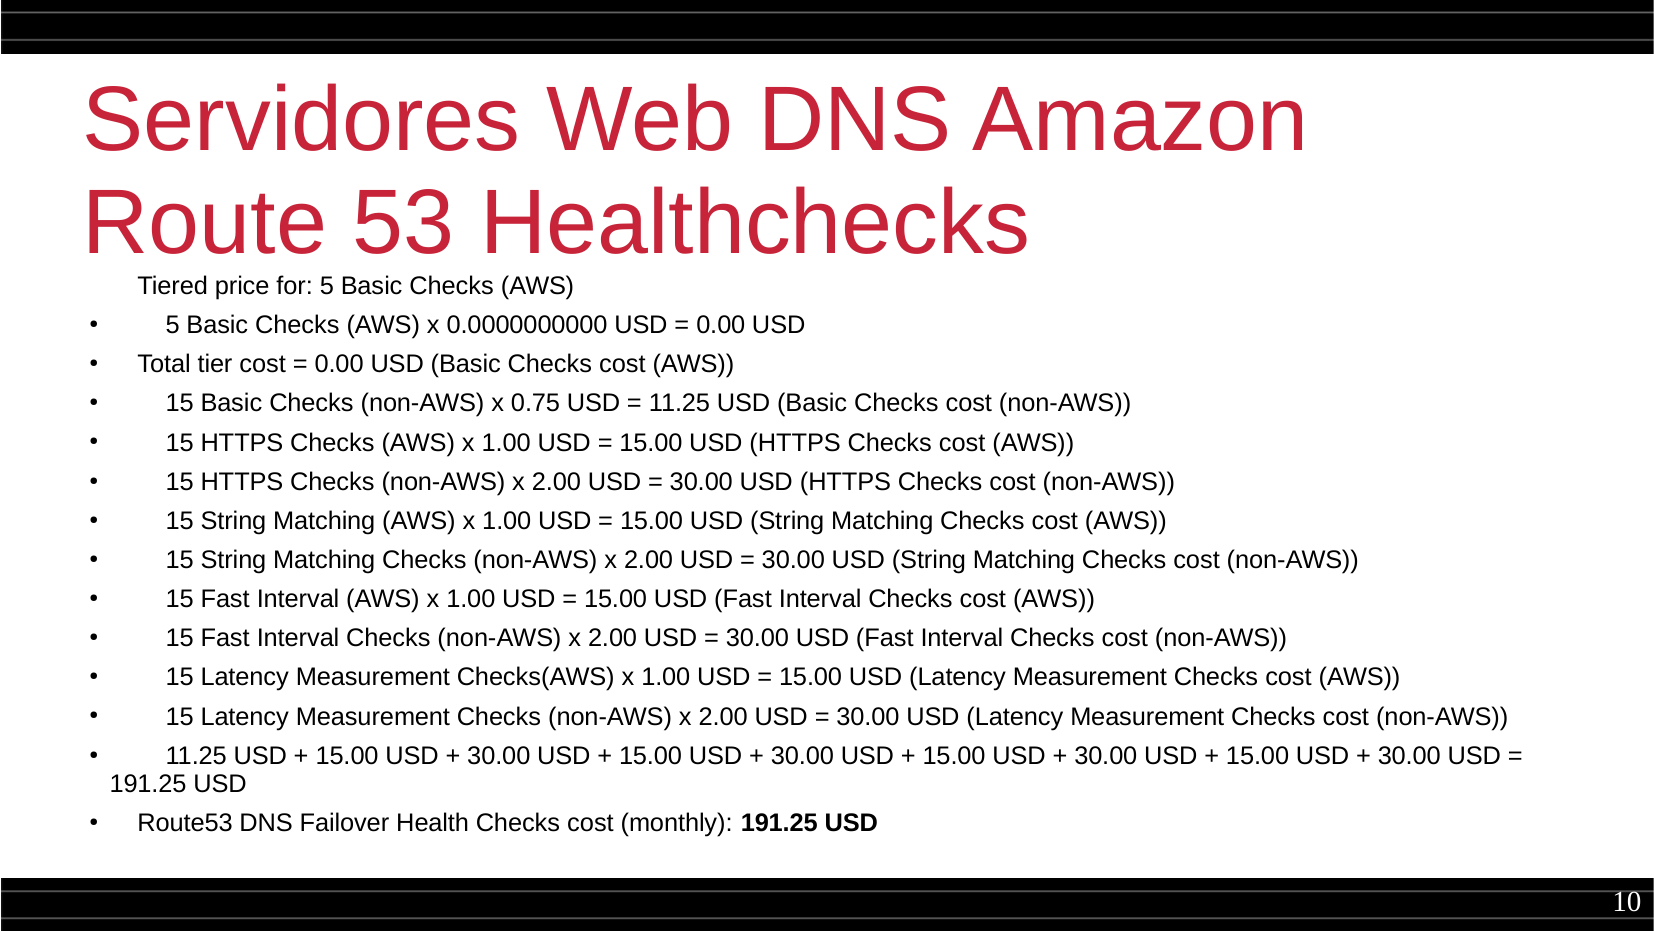

# Servidores Web DNS Amazon Route 53 Healthchecks
 Tiered price for: 5 Basic Checks (AWS)
 5 Basic Checks (AWS) x 0.0000000000 USD = 0.00 USD
 Total tier cost = 0.00 USD (Basic Checks cost (AWS))
 15 Basic Checks (non-AWS) x 0.75 USD = 11.25 USD (Basic Checks cost (non-AWS))
 15 HTTPS Checks (AWS) x 1.00 USD = 15.00 USD (HTTPS Checks cost (AWS))
 15 HTTPS Checks (non-AWS) x 2.00 USD = 30.00 USD (HTTPS Checks cost (non-AWS))
 15 String Matching (AWS) x 1.00 USD = 15.00 USD (String Matching Checks cost (AWS))
 15 String Matching Checks (non-AWS) x 2.00 USD = 30.00 USD (String Matching Checks cost (non-AWS))
 15 Fast Interval (AWS) x 1.00 USD = 15.00 USD (Fast Interval Checks cost (AWS))
 15 Fast Interval Checks (non-AWS) x 2.00 USD = 30.00 USD (Fast Interval Checks cost (non-AWS))
 15 Latency Measurement Checks(AWS) x 1.00 USD = 15.00 USD (Latency Measurement Checks cost (AWS))
 15 Latency Measurement Checks (non-AWS) x 2.00 USD = 30.00 USD (Latency Measurement Checks cost (non-AWS))
 11.25 USD + 15.00 USD + 30.00 USD + 15.00 USD + 30.00 USD + 15.00 USD + 30.00 USD + 15.00 USD + 30.00 USD = 191.25 USD
 Route53 DNS Failover Health Checks cost (monthly): 191.25 USD